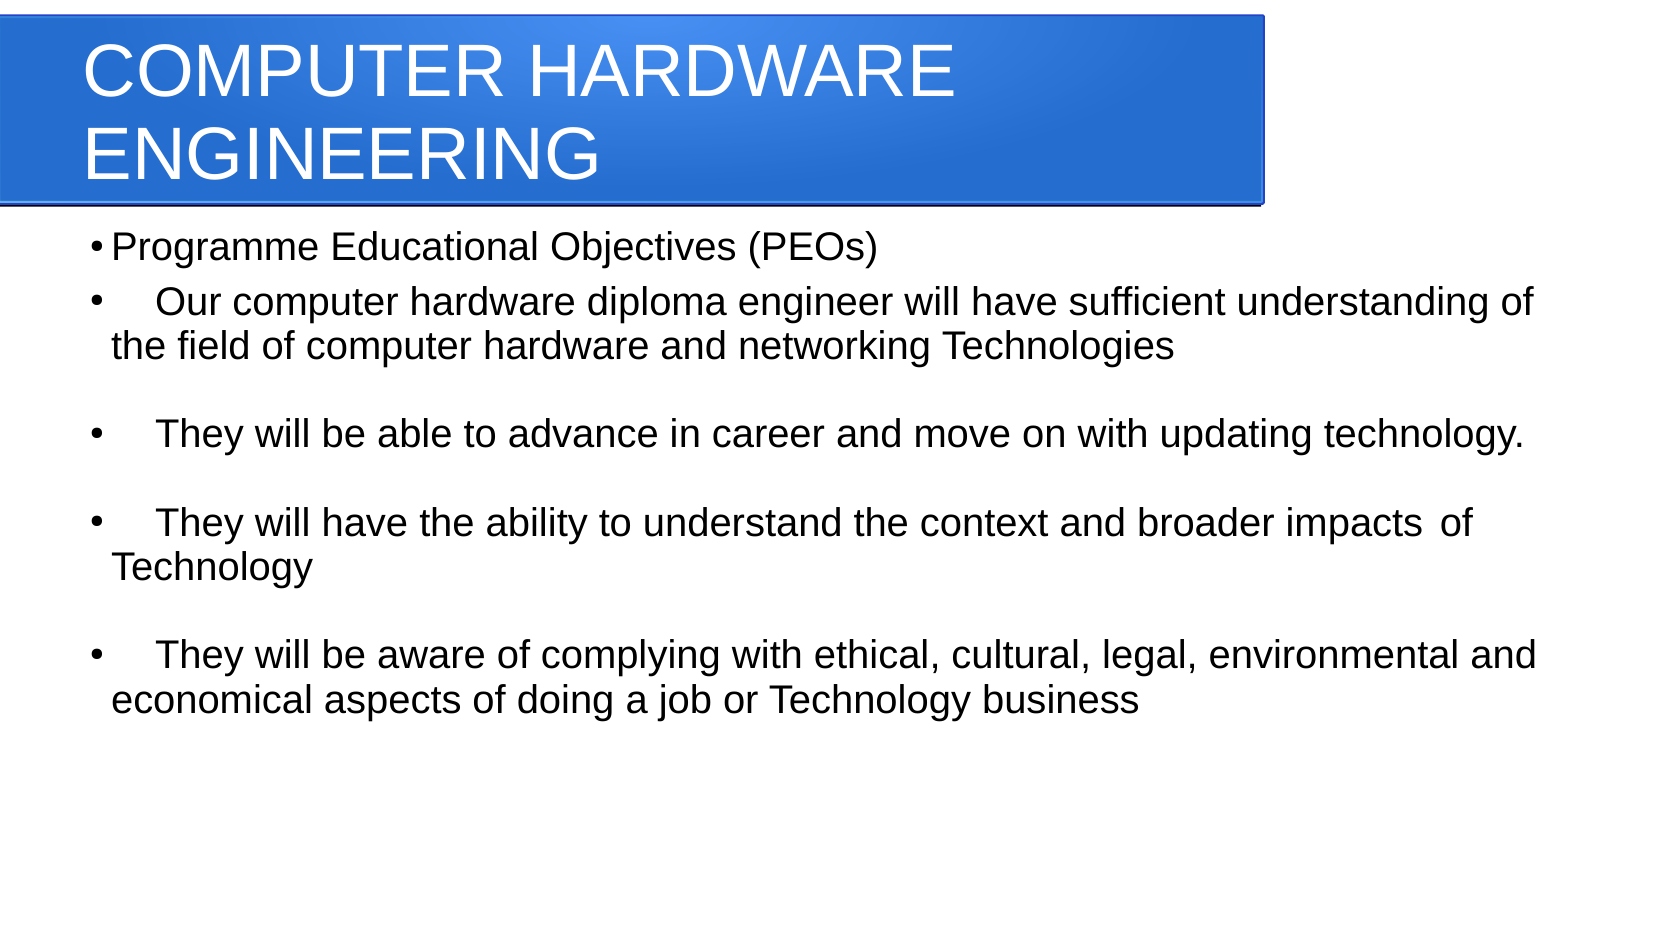

# COMPUTER HARDWARE ENGINEERING
Programme Educational Objectives (PEOs)
 Our computer hardware diploma engineer will have sufficient understanding of the field of computer hardware and networking Technologies
 They will be able to advance in career and move on with updating technology.
 They will have the ability to understand the context and broader impacts 	of Technology
 They will be aware of complying with ethical, cultural, legal, environmental and economical aspects of doing a job or Technology business